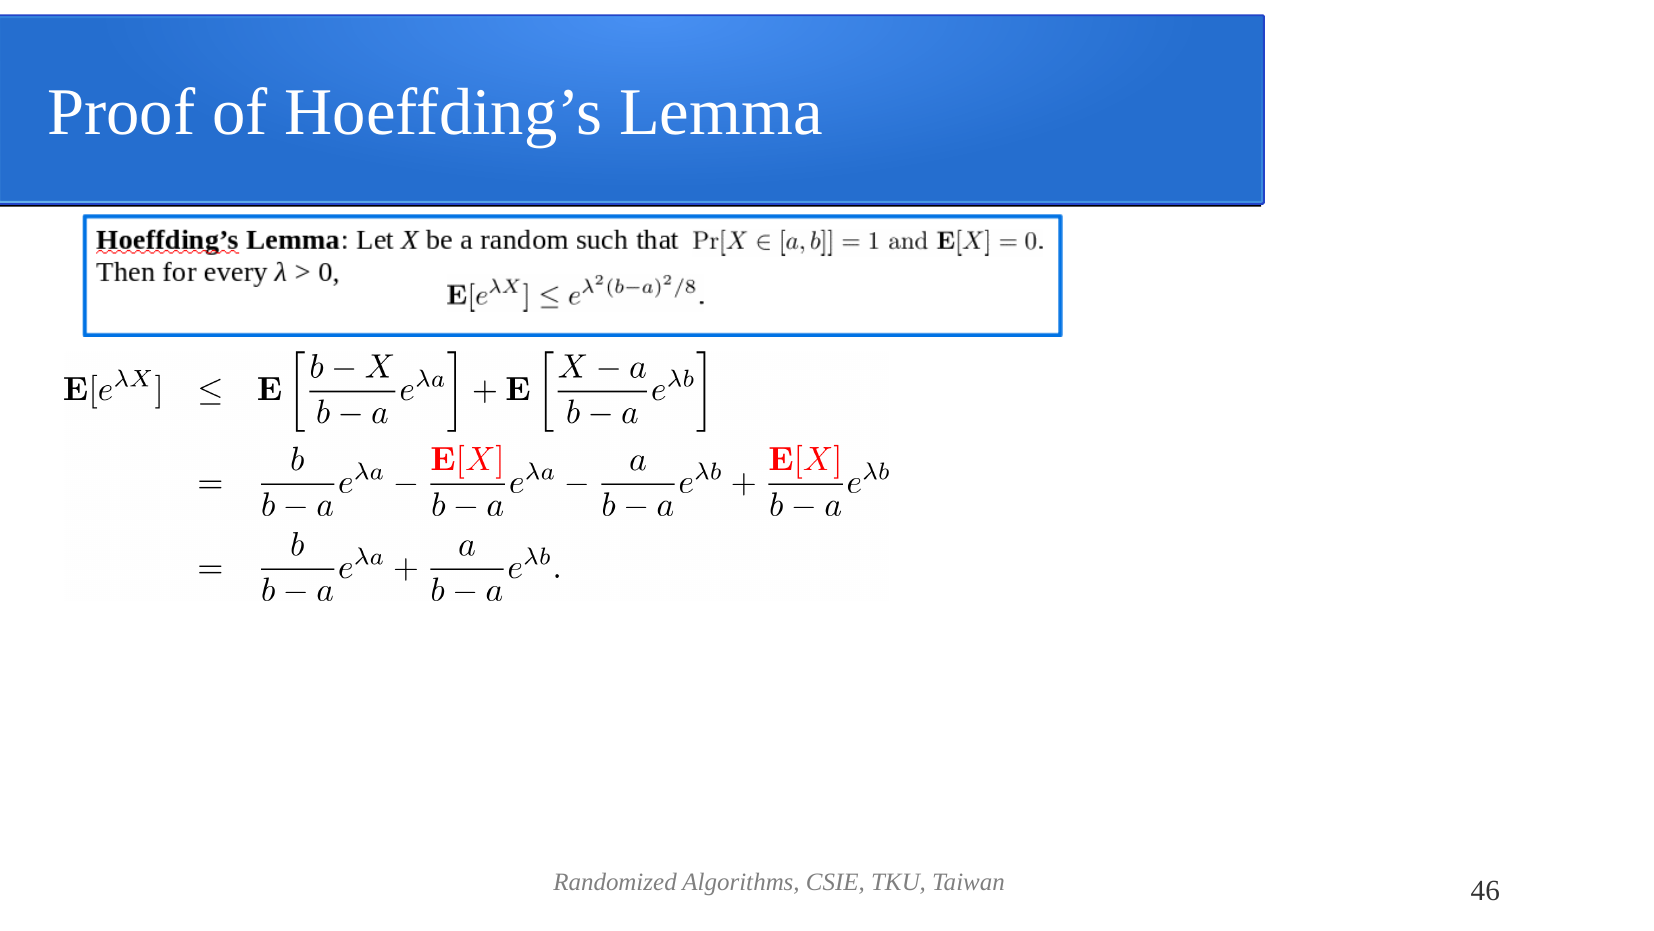

# Proof of Hoeffding’s Lemma
Randomized Algorithms, CSIE, TKU, Taiwan
46